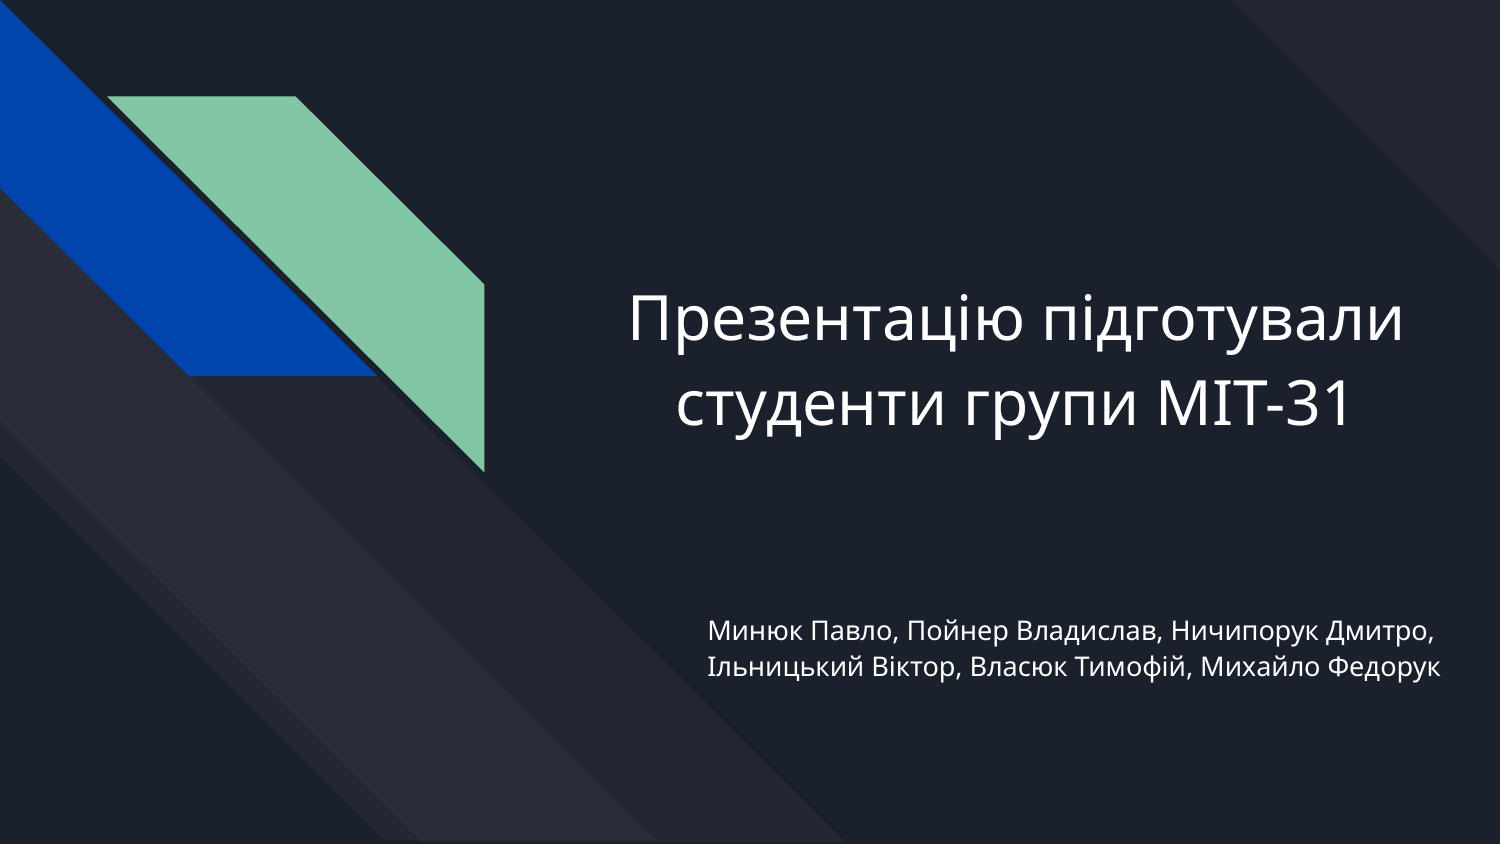

# Презентацію підготували студенти групи МІТ-31
Минюк Павло, Пойнер Владислав, Ничипорук Дмитро, Ільницький Віктор, Власюк Тимофій, Михайло Федорук